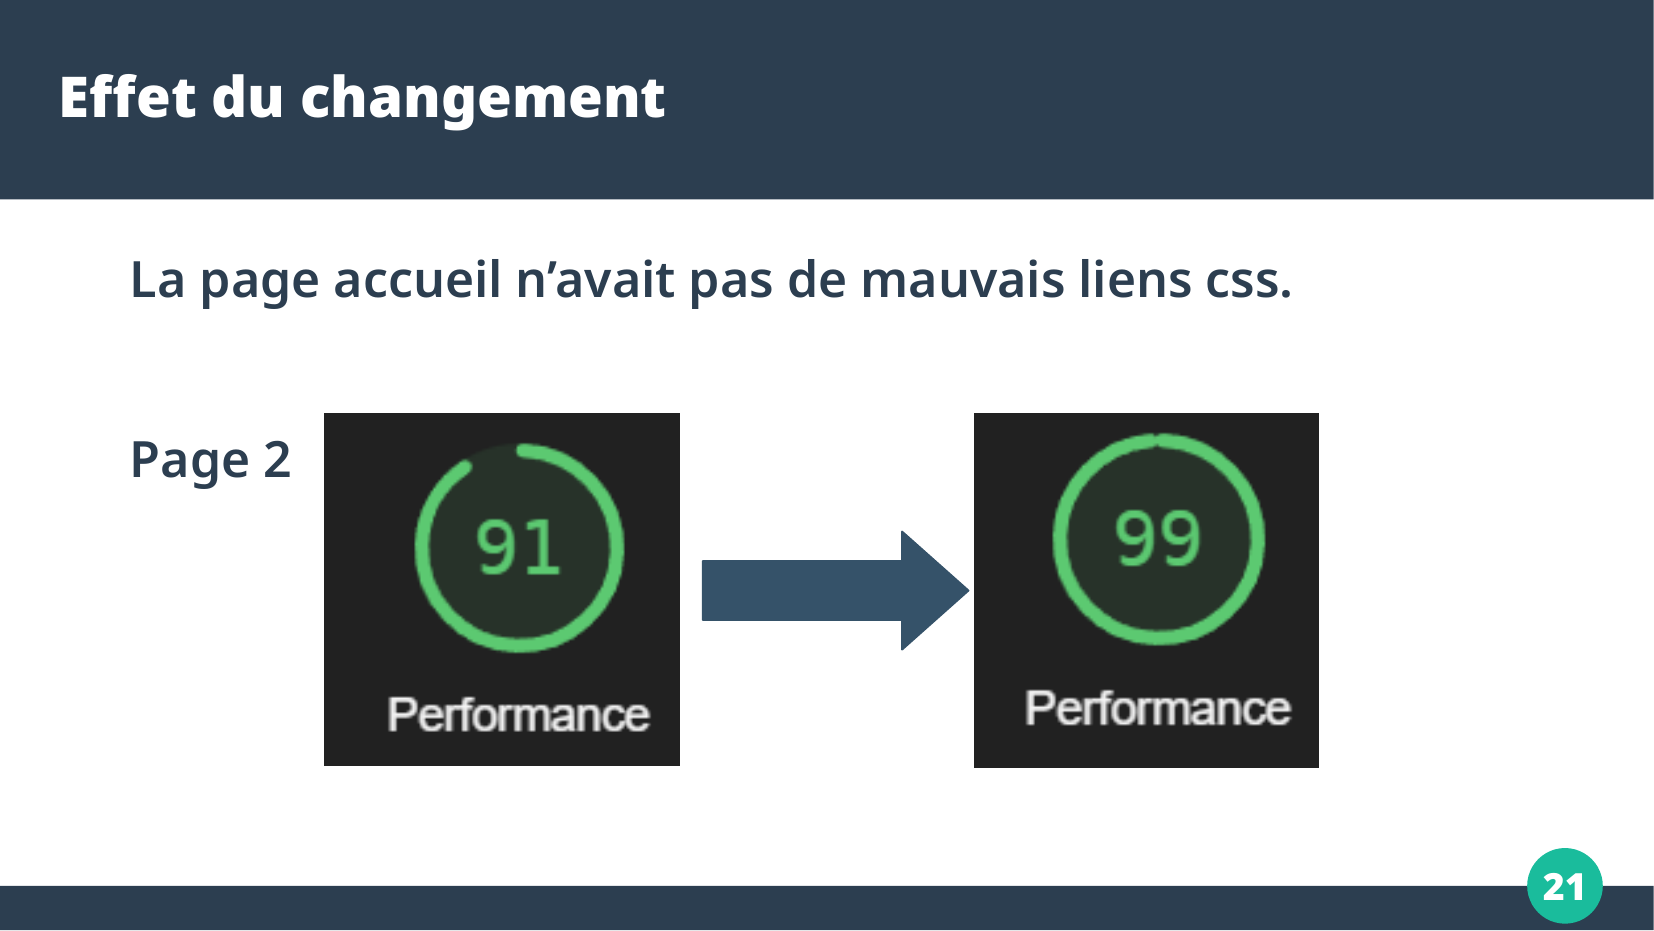

# Effet du changement
La page accueil n’avait pas de mauvais liens css.
Page 2